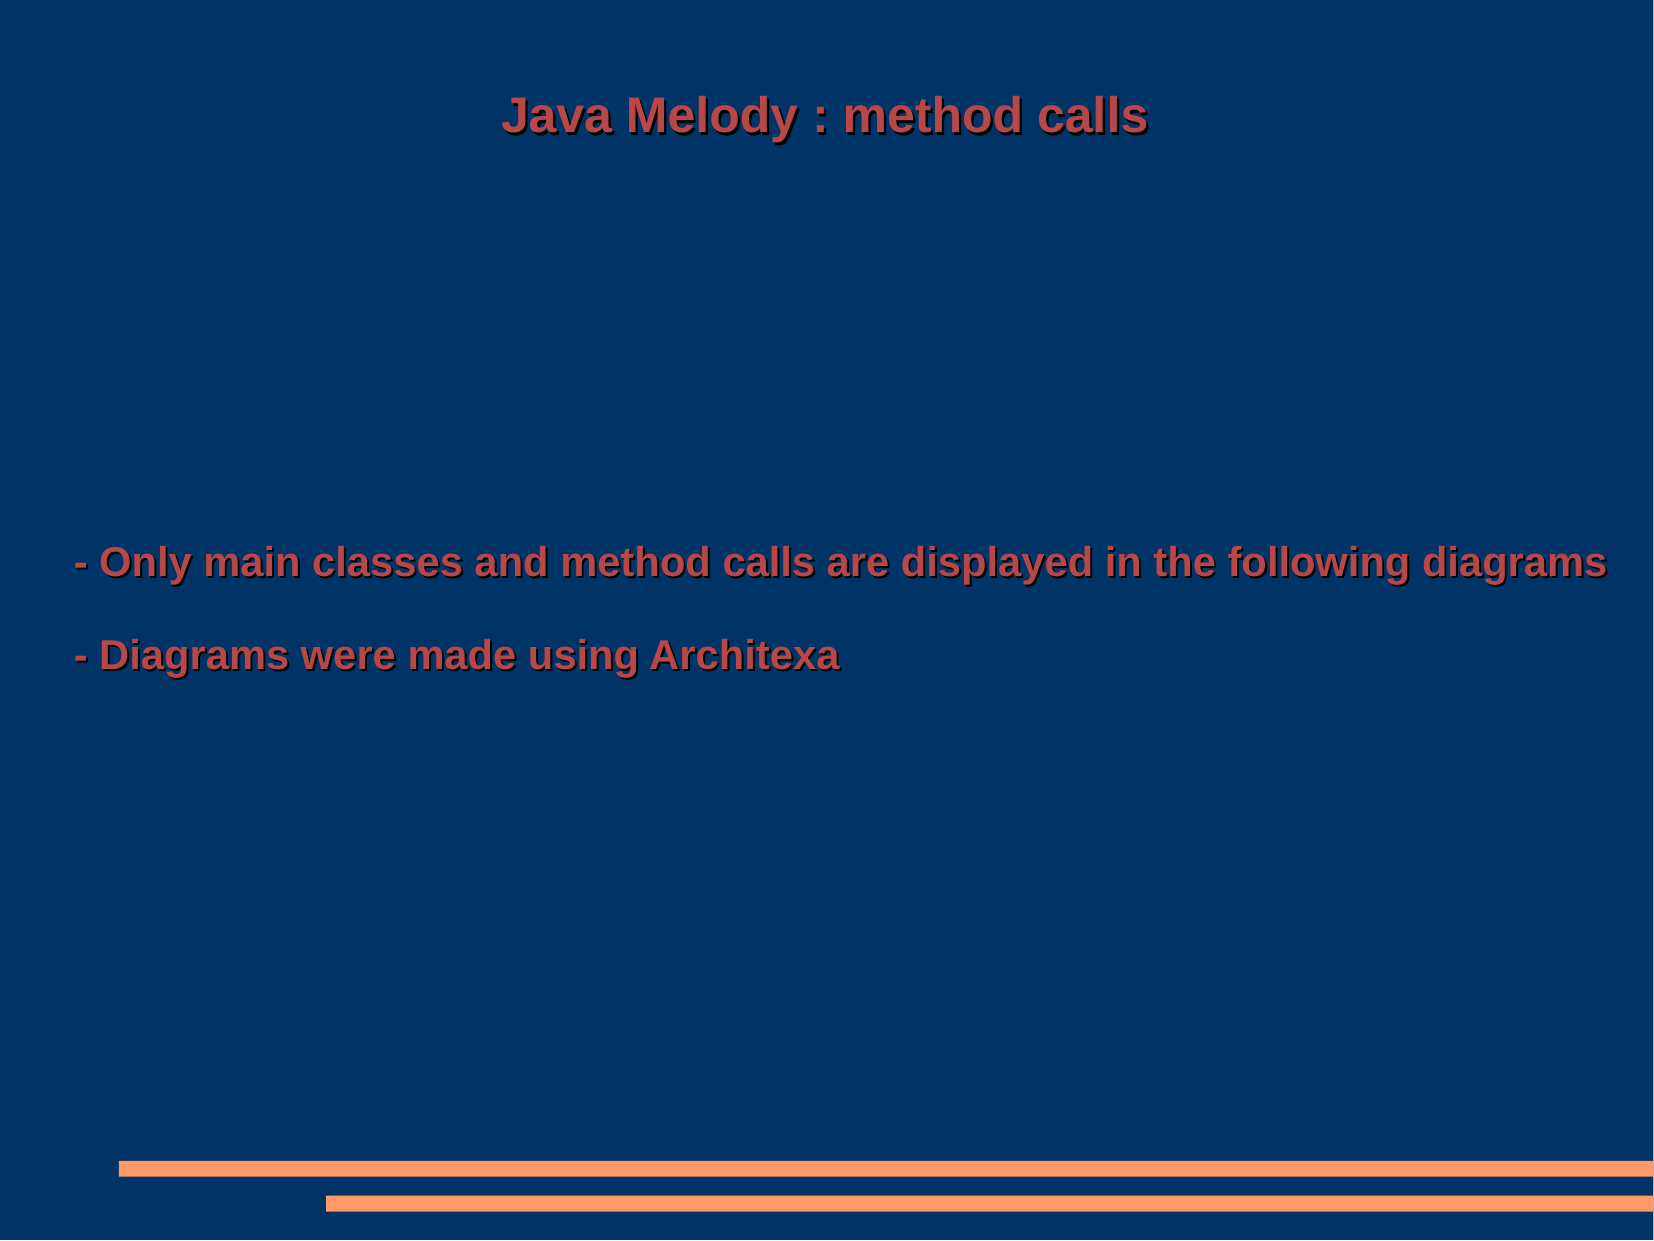

Java Melody : method calls
- Only main classes and method calls are displayed in the following diagrams
- Diagrams were made using Architexa